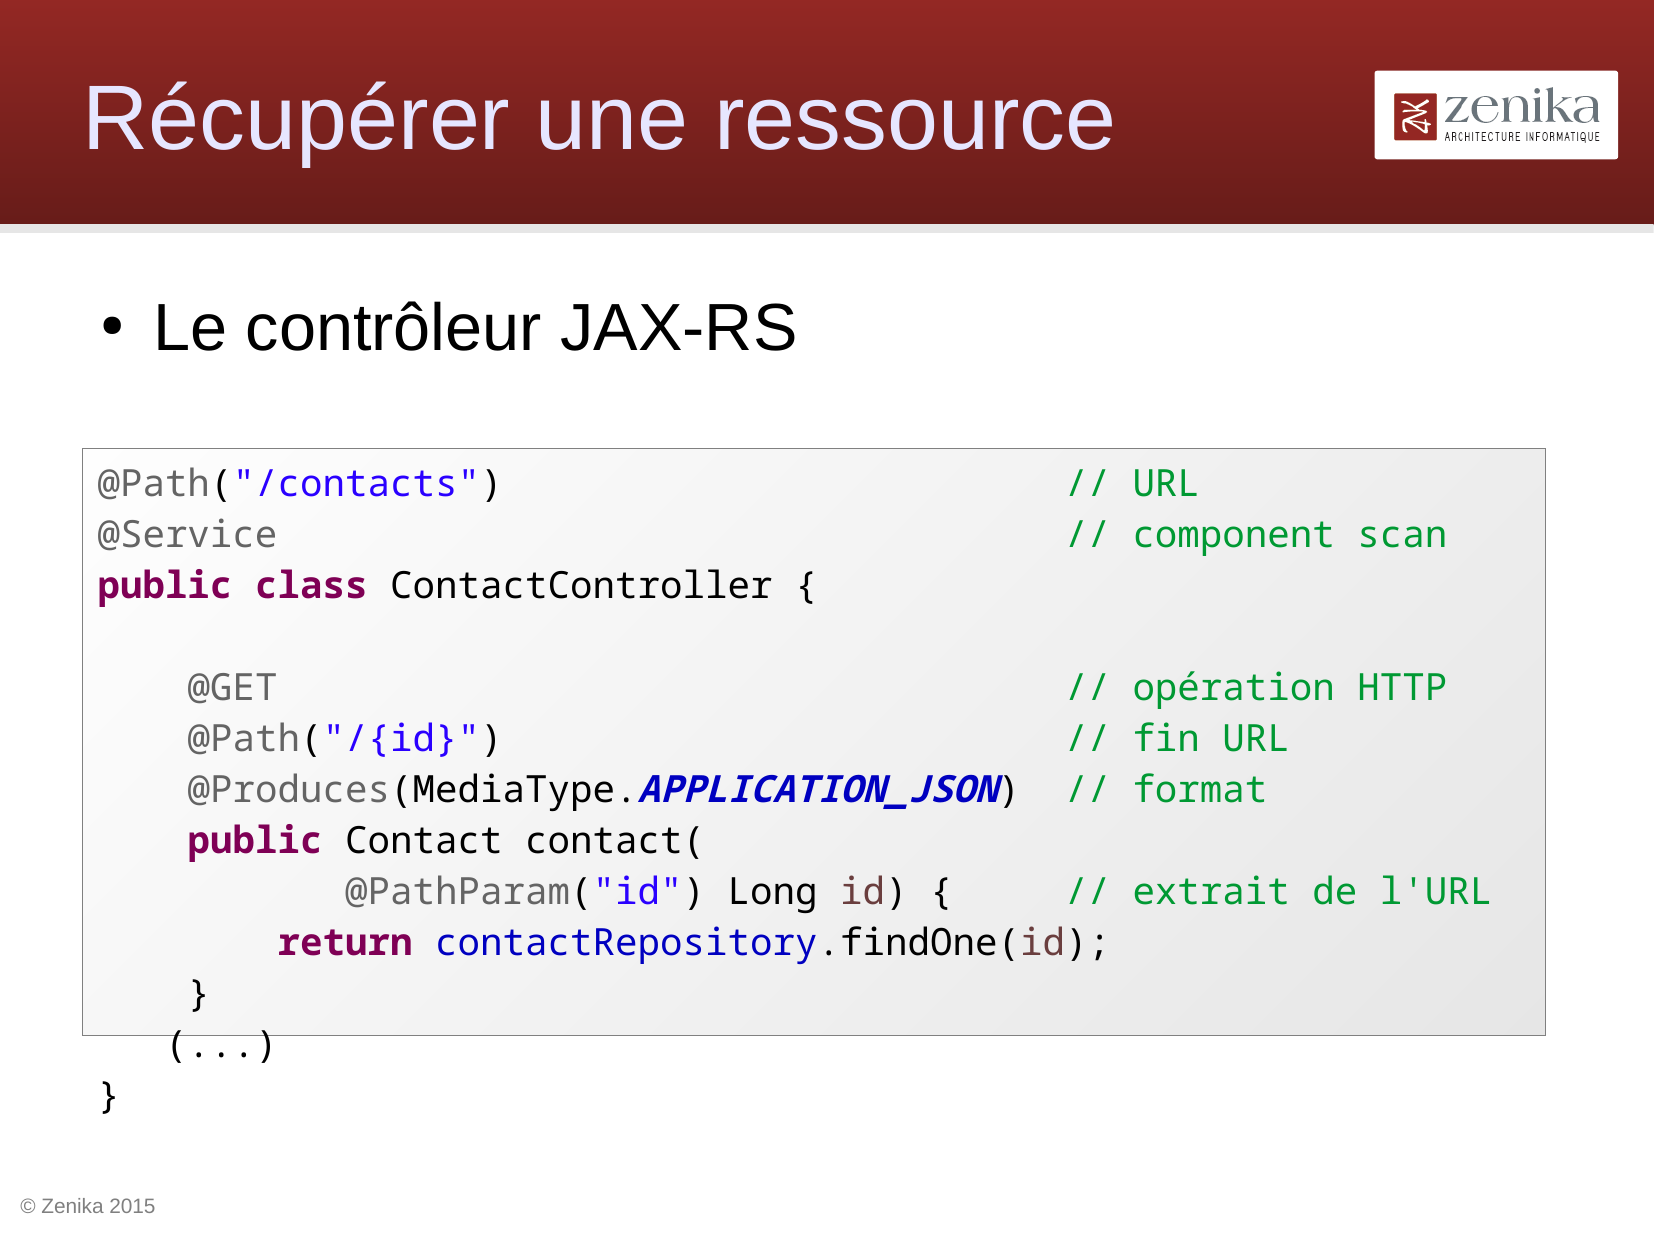

# Récupérer une ressource
Le contrôleur JAX-RS
@Path("/contacts") // URL
@Service // component scan
public class ContactController {
 @GET // opération HTTP
 @Path("/{id}") // fin URL
 @Produces(MediaType.APPLICATION_JSON) // format
 public Contact contact(
 @PathParam("id") Long id) { // extrait de l'URL
 return contactRepository.findOne(id);
 }
 (...)
}